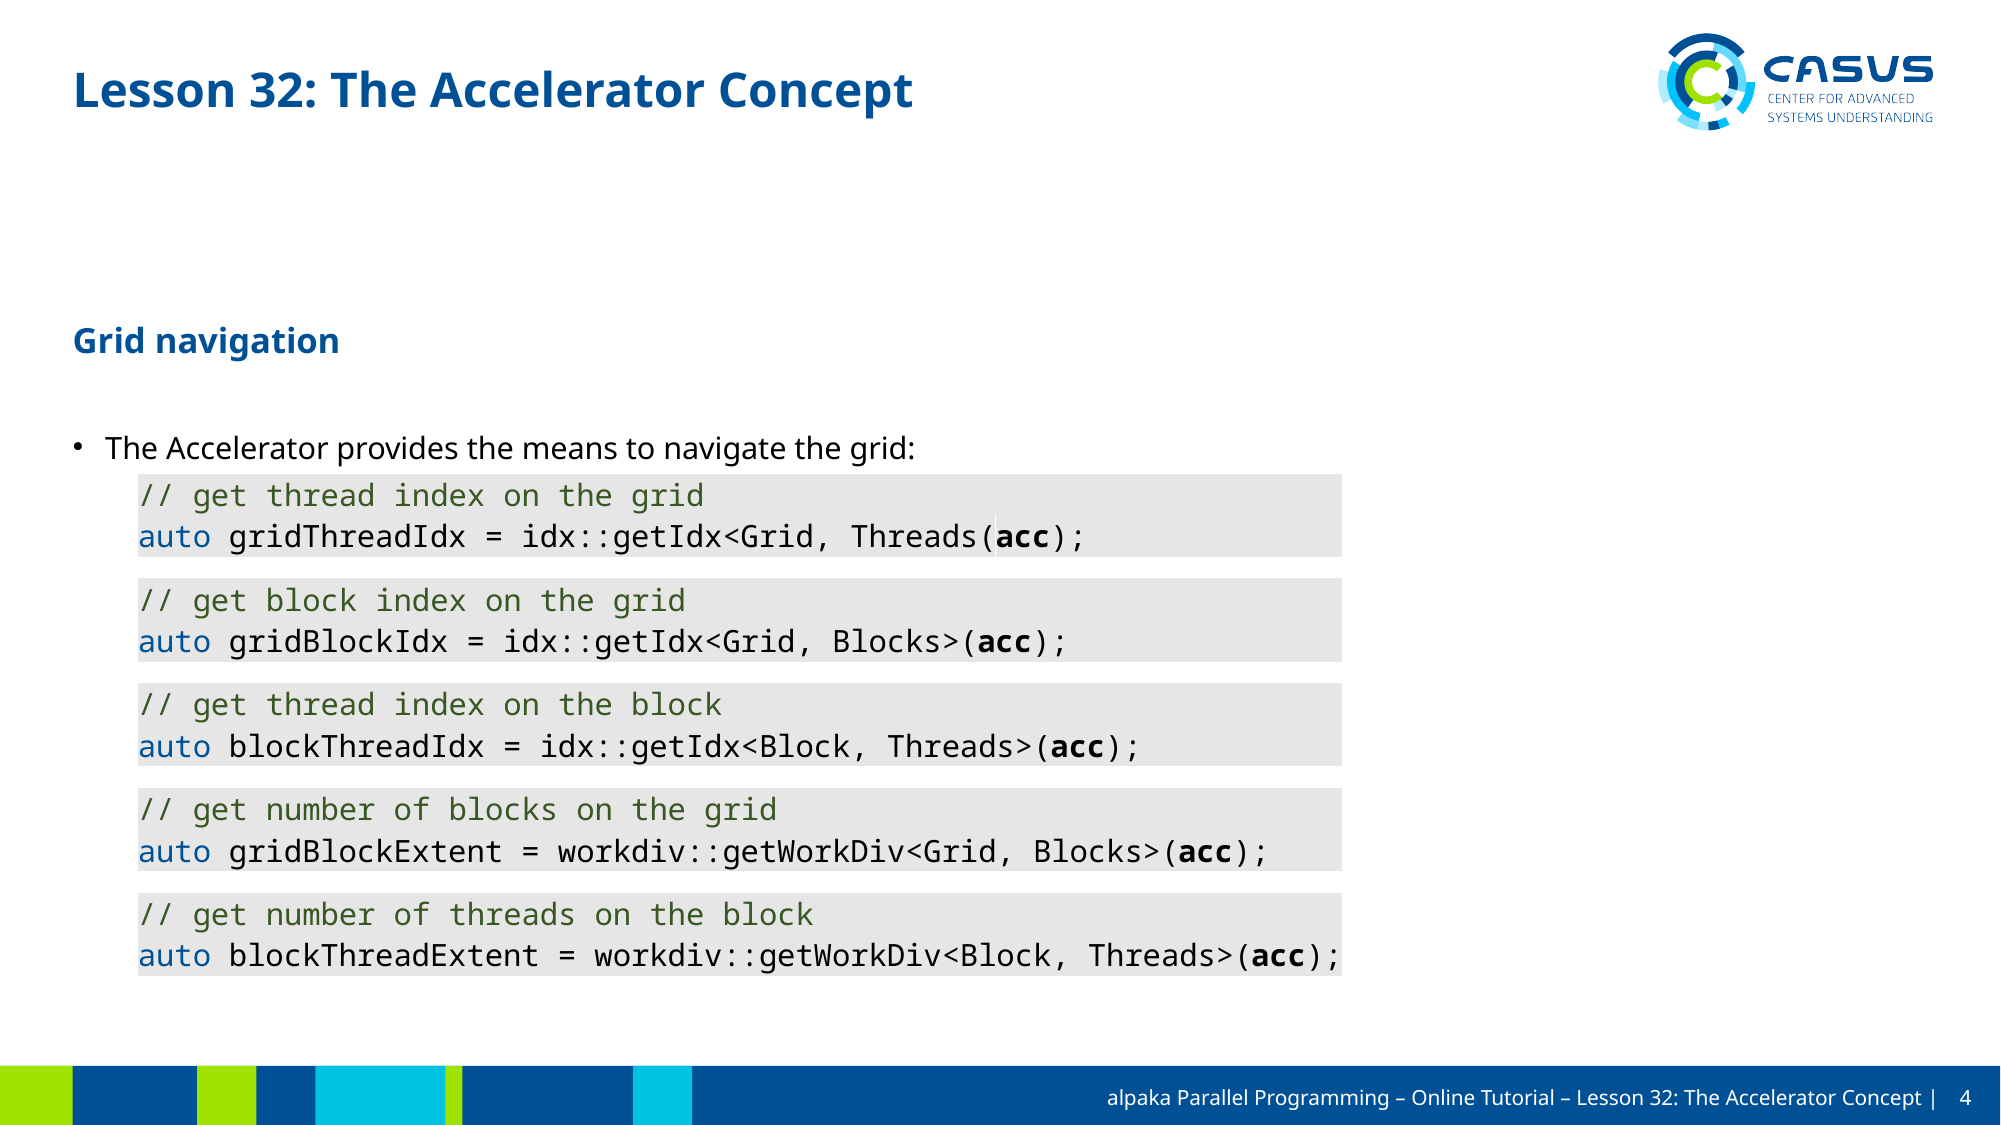

# Lesson 32: The Accelerator Concept
Grid navigation
The Accelerator provides the means to navigate the grid:
// get thread index on the grid
auto gridThreadIdx = idx::getIdx<Grid, Threads(acc);
// get block index on the grid
auto gridBlockIdx = idx::getIdx<Grid, Blocks>(acc);
// get thread index on the block
auto blockThreadIdx = idx::getIdx<Block, Threads>(acc);
// get number of blocks on the grid
auto gridBlockExtent = workdiv::getWorkDiv<Grid, Blocks>(acc);
// get number of threads on the block
auto blockThreadExtent = workdiv::getWorkDiv<Block, Threads>(acc);
alpaka Parallel Programming – Online Tutorial – Lesson 32: The Accelerator Concept
4